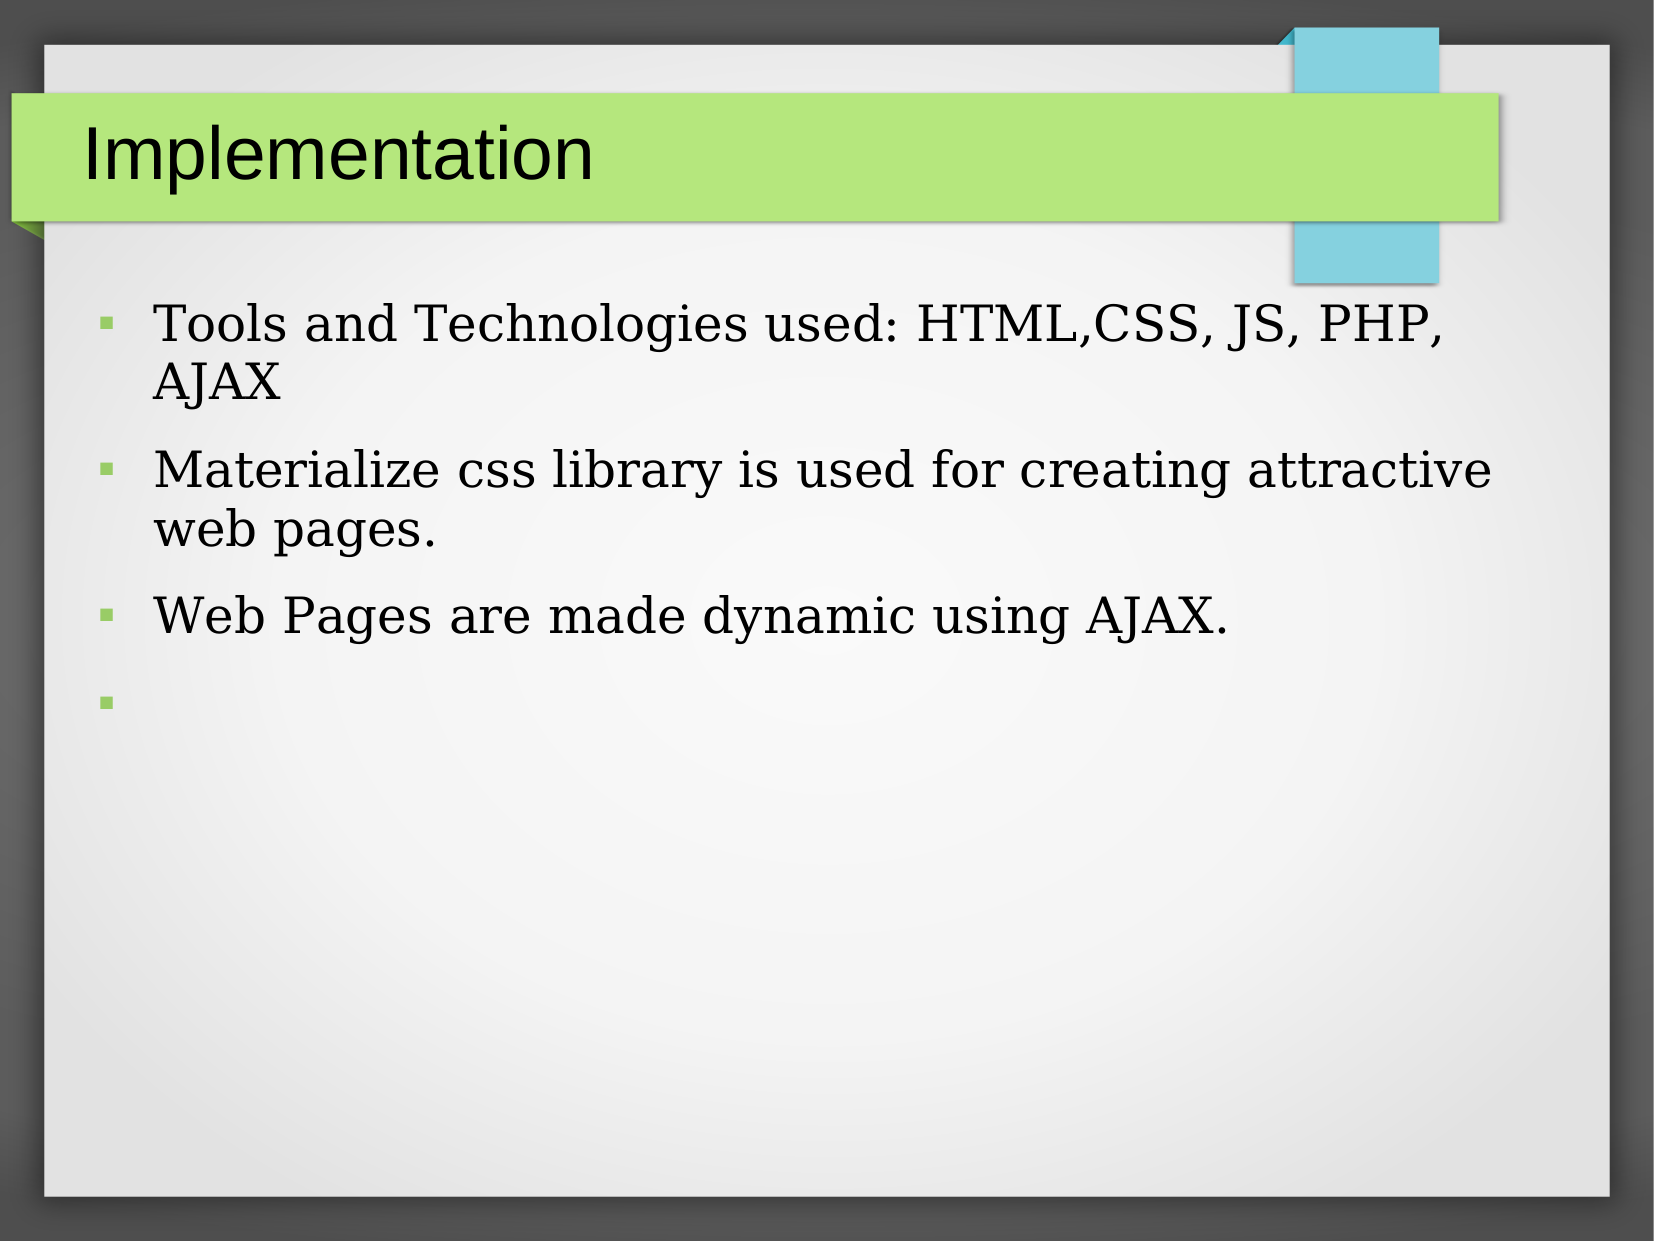

# Implementation
Tools and Technologies used: HTML,CSS, JS, PHP, AJAX
Materialize css library is used for creating attractive web pages.
Web Pages are made dynamic using AJAX.